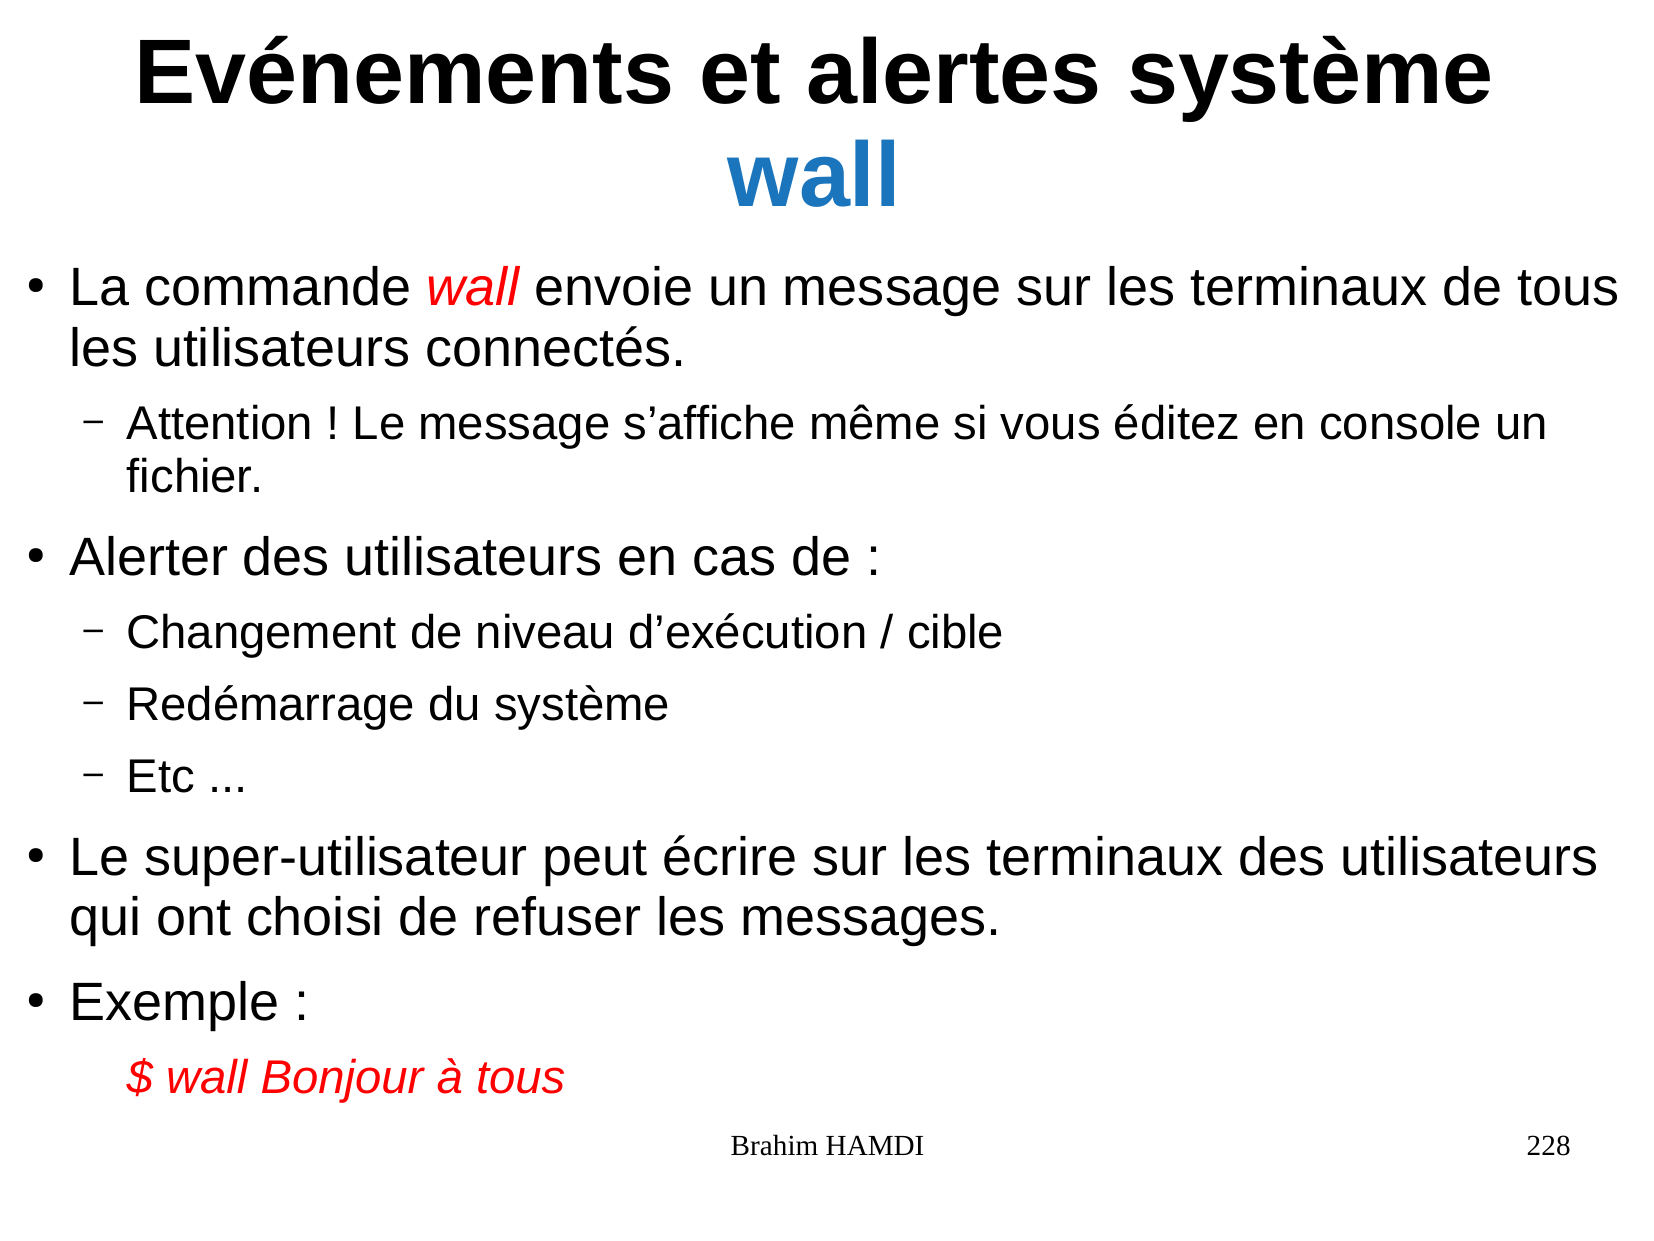

# Evénements et alertes système wall
La commande wall envoie un message sur les terminaux de tous les utilisateurs connectés.
Attention ! Le message s’affiche même si vous éditez en console un fichier.
Alerter des utilisateurs en cas de :
Changement de niveau d’exécution / cible
Redémarrage du système
Etc ...
Le super-utilisateur peut écrire sur les terminaux des utilisateurs qui ont choisi de refuser les messages.
Exemple :
$ wall Bonjour à tous
Brahim HAMDI
228